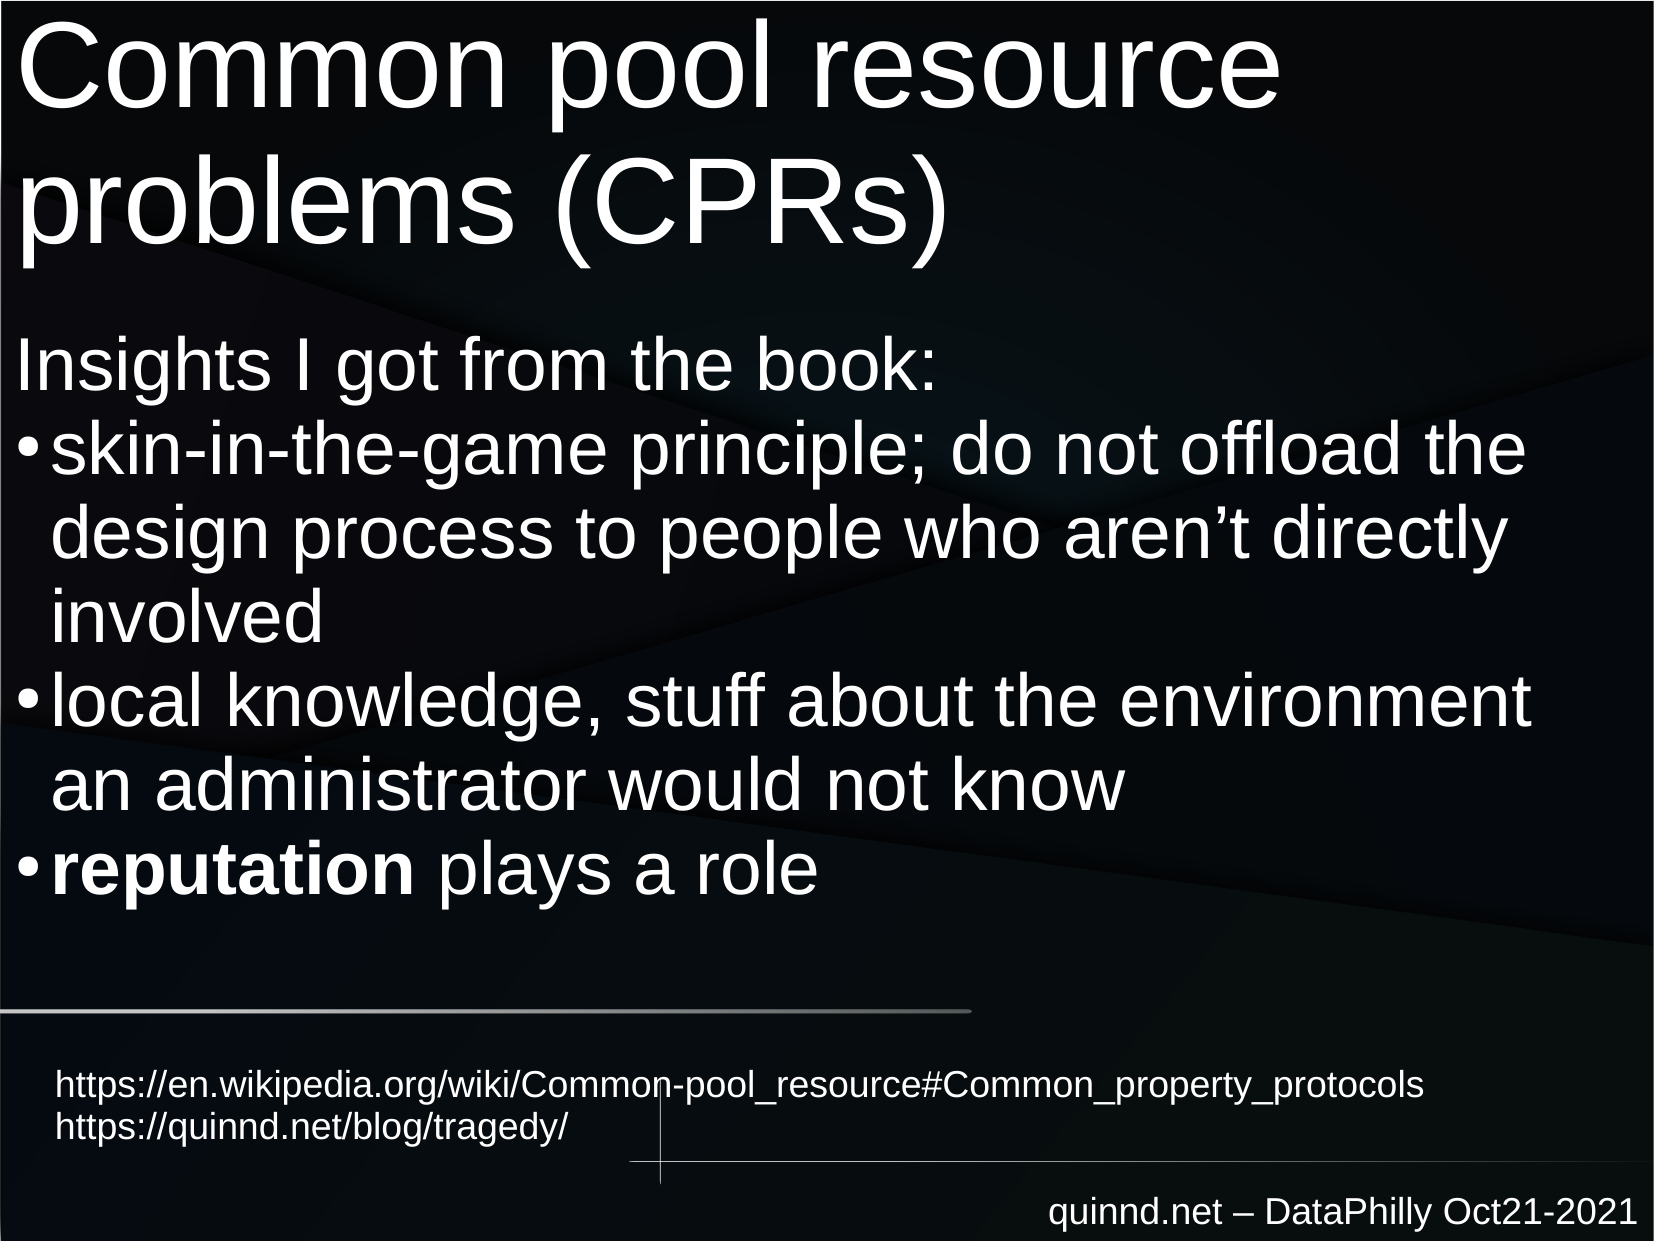

# Common pool resource problems (CPRs)
Insights I got from the book:
skin-in-the-game principle; do not offload the design process to people who aren’t directly involved
local knowledge, stuff about the environment an administrator would not know
reputation plays a role
https://en.wikipedia.org/wiki/Common-pool_resource#Common_property_protocols
https://quinnd.net/blog/tragedy/